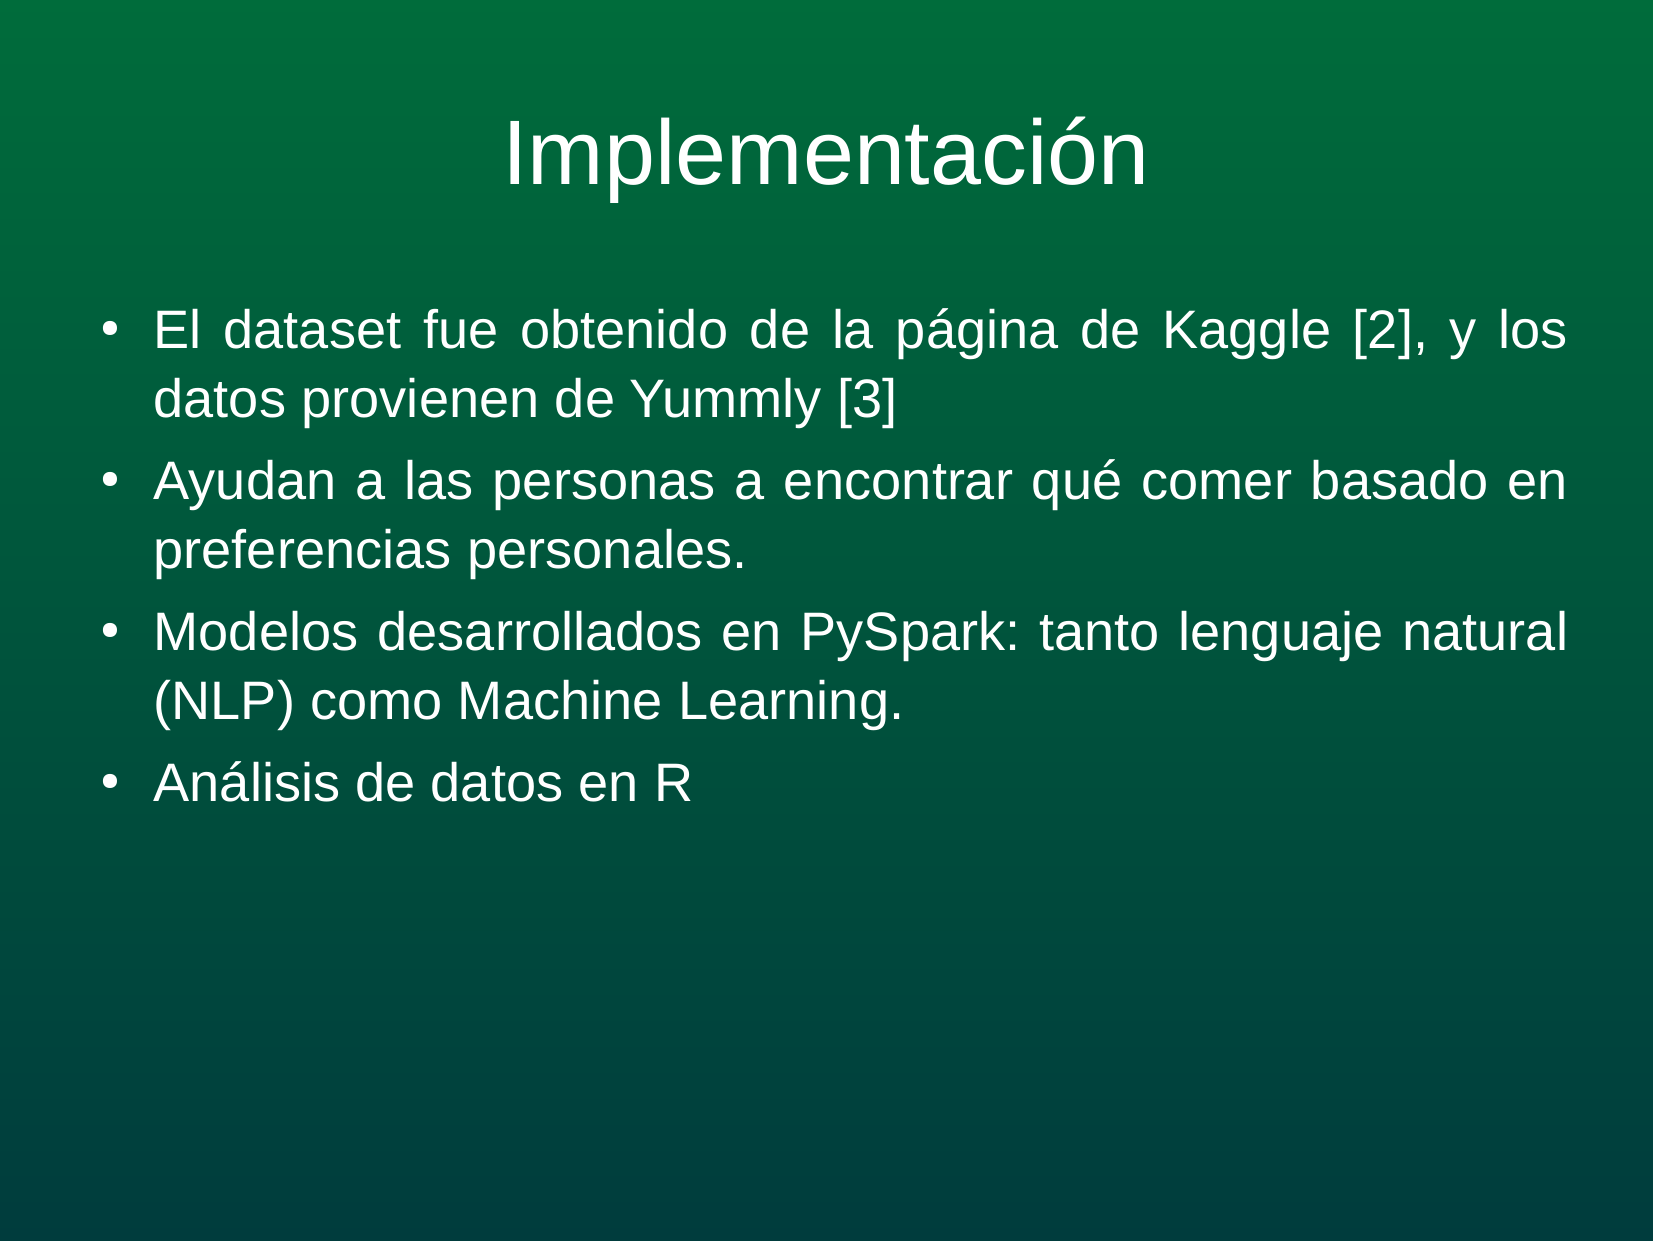

# Implementación
El dataset fue obtenido de la página de Kaggle [2], y los datos provienen de Yummly [3]
Ayudan a las personas a encontrar qué comer basado en preferencias personales.
Modelos desarrollados en PySpark: tanto lenguaje natural (NLP) como Machine Learning.
Análisis de datos en R